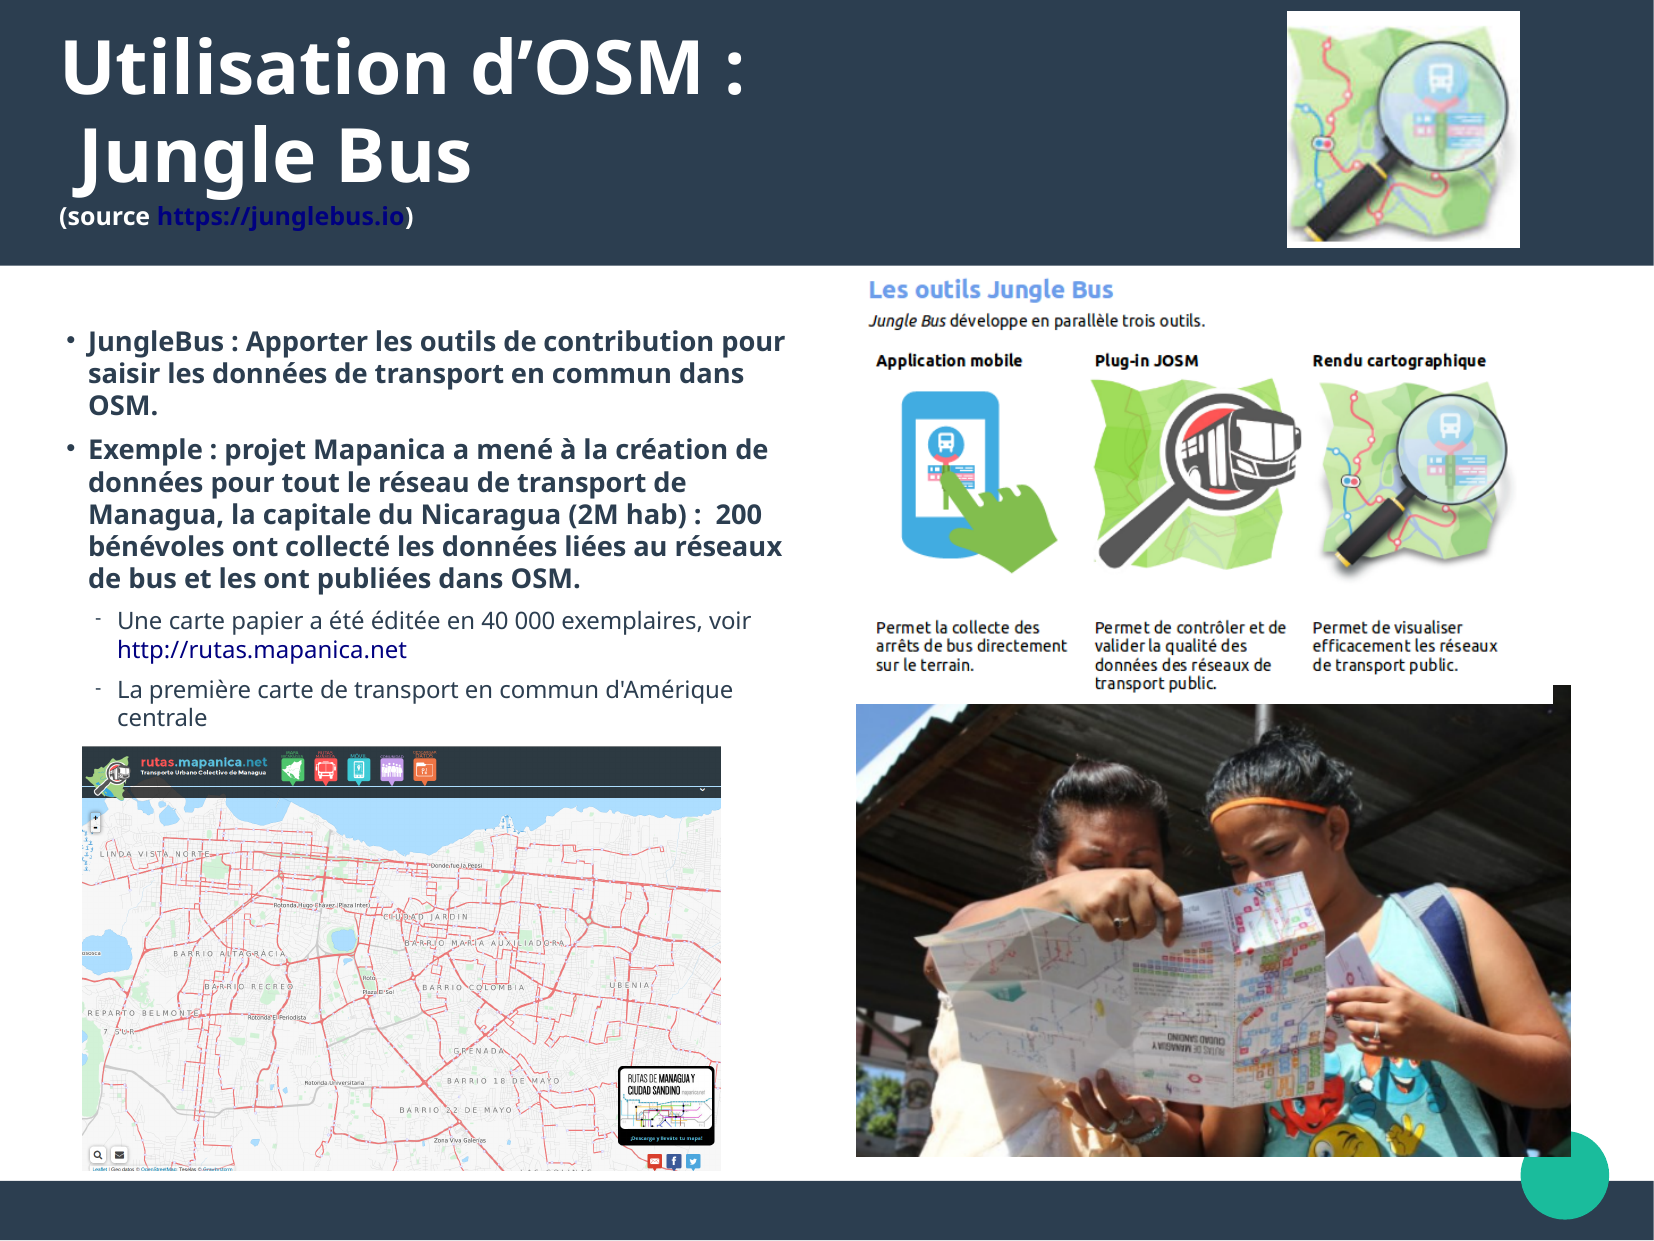

# Utilisation d’OSM : Jungle Bus (source https://junglebus.io)
JungleBus : Apporter les outils de contribution pour saisir les données de transport en commun dans OSM.
Exemple : projet Mapanica a mené à la création de données pour tout le réseau de transport de Managua, la capitale du Nicaragua (2M hab) : 200 bénévoles ont collecté les données liées au réseaux de bus et les ont publiées dans OSM.
Une carte papier a été éditée en 40 000 exemplaires, voir http://rutas.mapanica.net
La première carte de transport en commun d'Amérique centrale